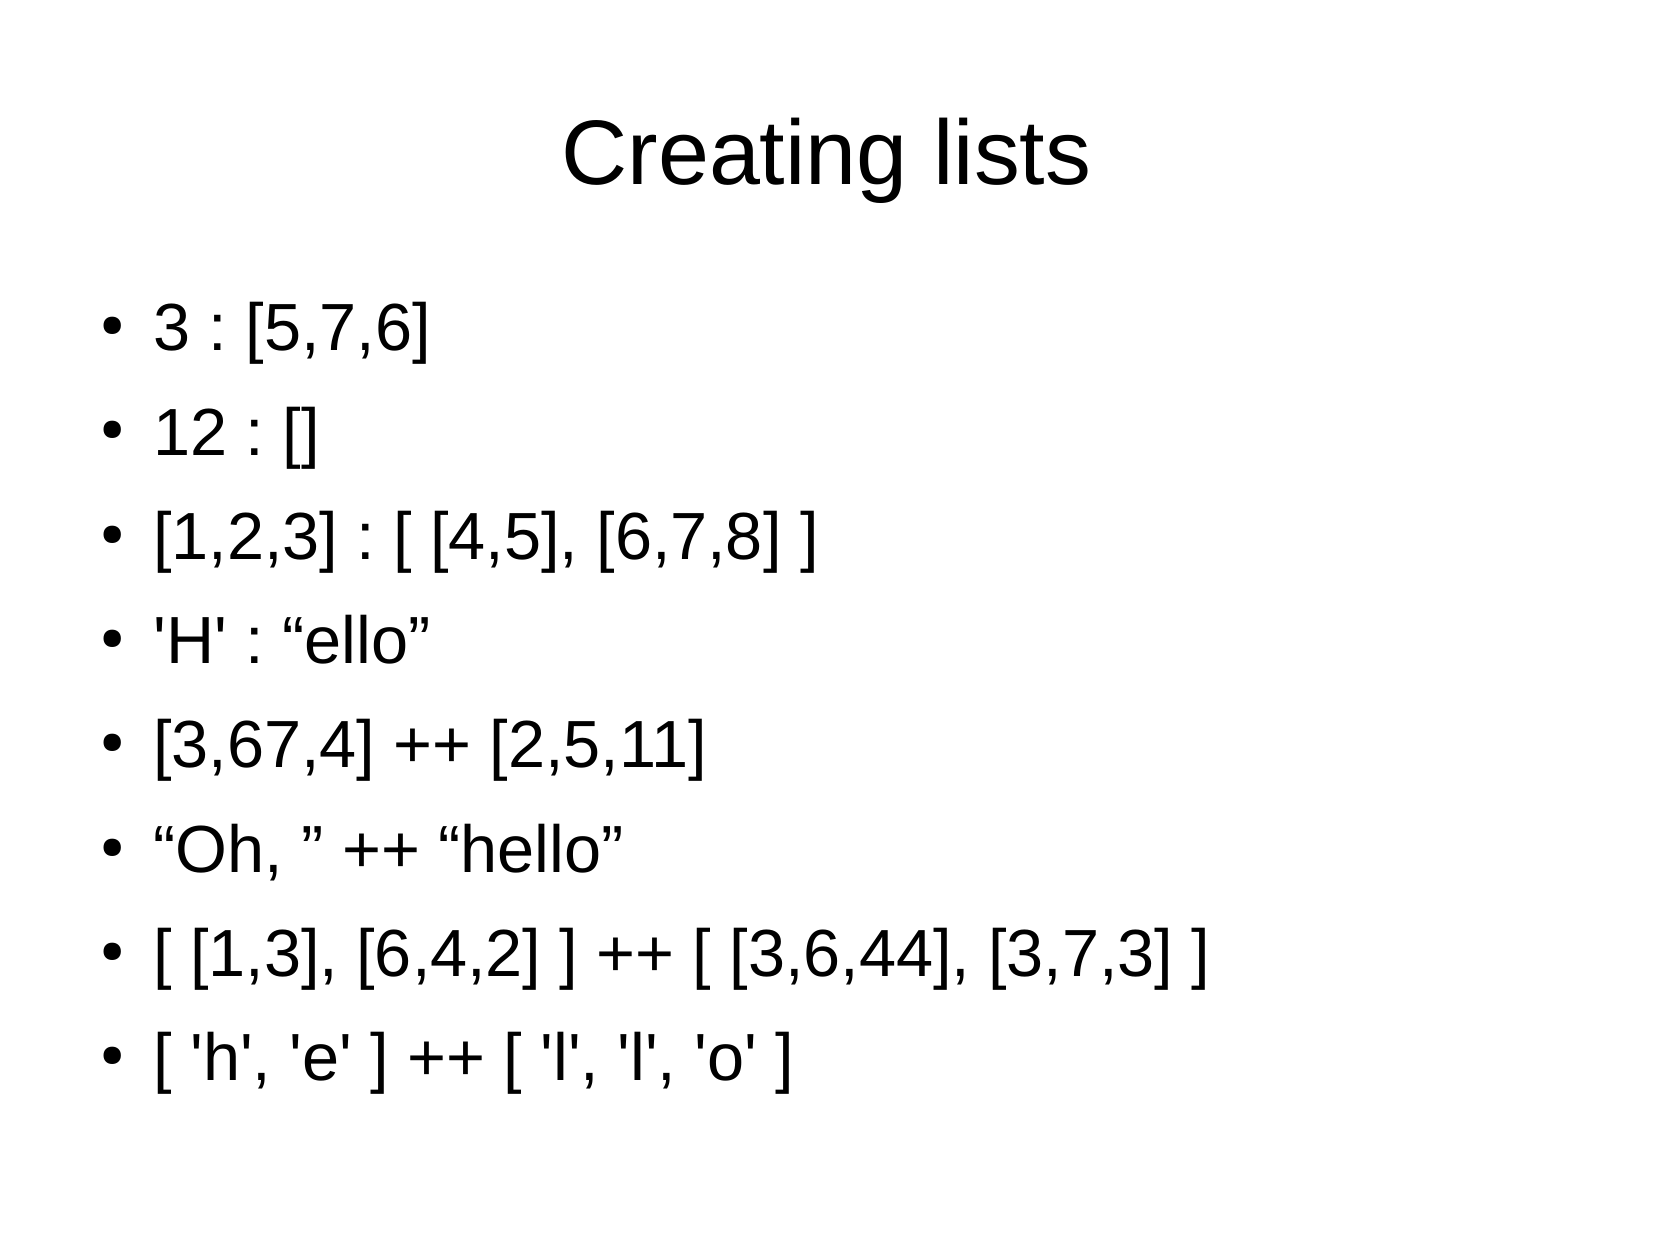

# Creating lists
3 : [5,7,6]
12 : []
[1,2,3] : [ [4,5], [6,7,8] ]
'H' : “ello”
[3,67,4] ++ [2,5,11]
“Oh, ” ++ “hello”
[ [1,3], [6,4,2] ] ++ [ [3,6,44], [3,7,3] ]
[ 'h', 'e' ] ++ [ 'l', 'l', 'o' ]